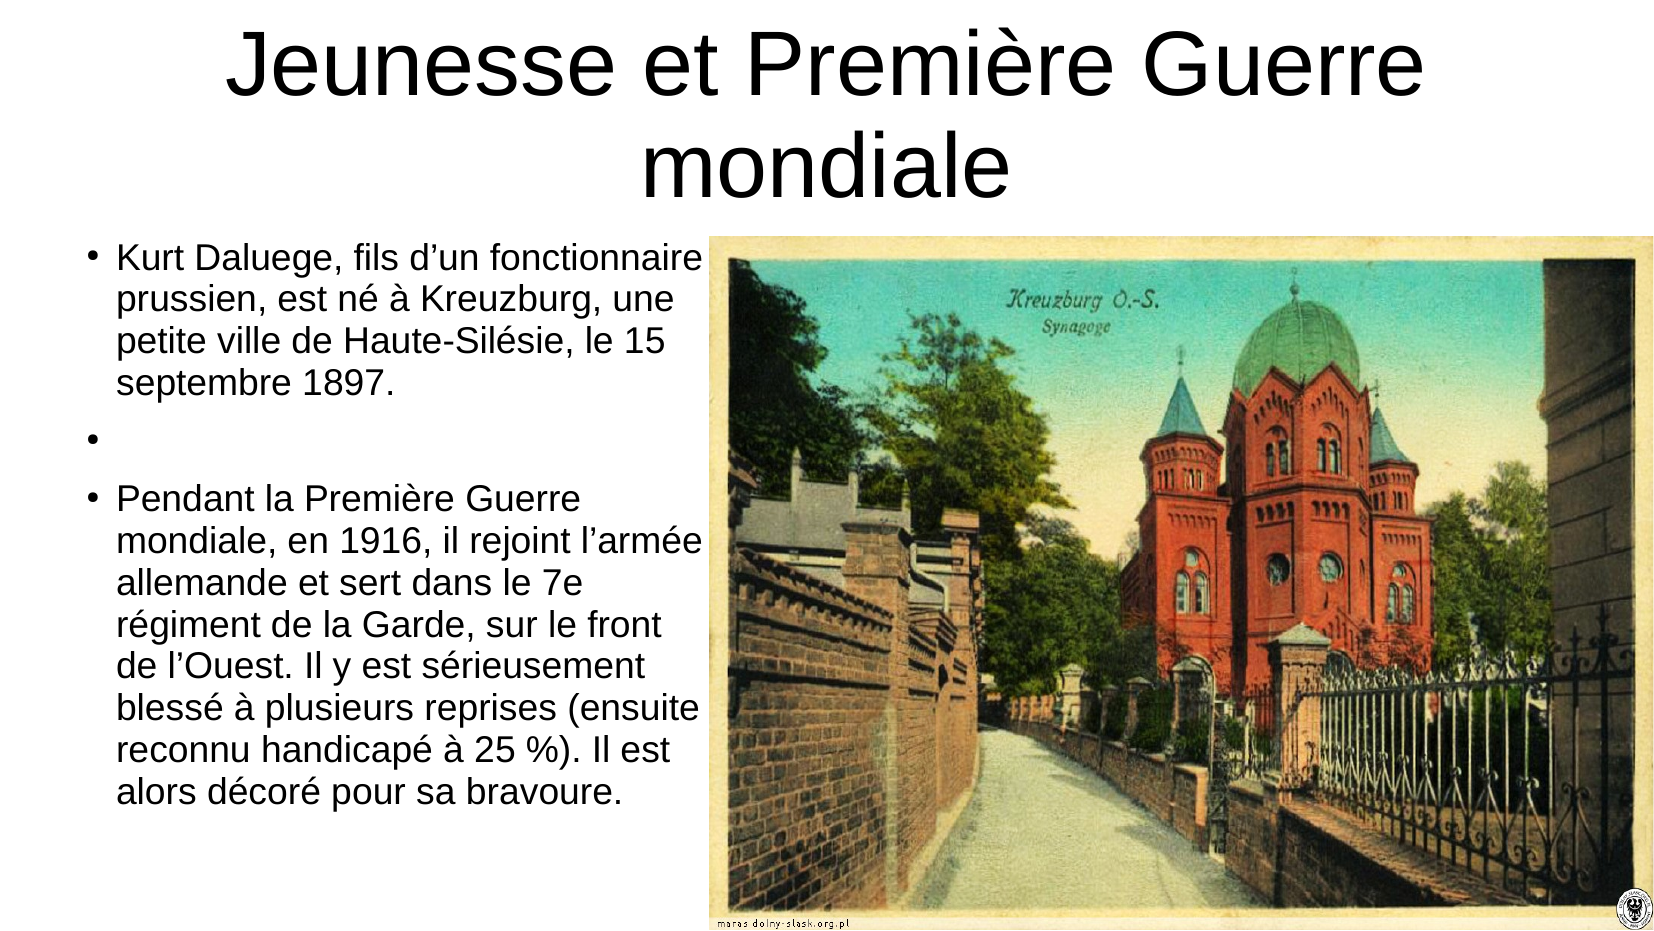

# Jeunesse et Première Guerre mondiale
Kurt Daluege, fils d’un fonctionnaire prussien, est né à Kreuzburg, une petite ville de Haute-Silésie, le 15 septembre 1897.
Pendant la Première Guerre mondiale, en 1916, il rejoint l’armée allemande et sert dans le 7e régiment de la Garde, sur le front de l’Ouest. Il y est sérieusement blessé à plusieurs reprises (ensuite reconnu handicapé à 25 %). Il est alors décoré pour sa bravoure.